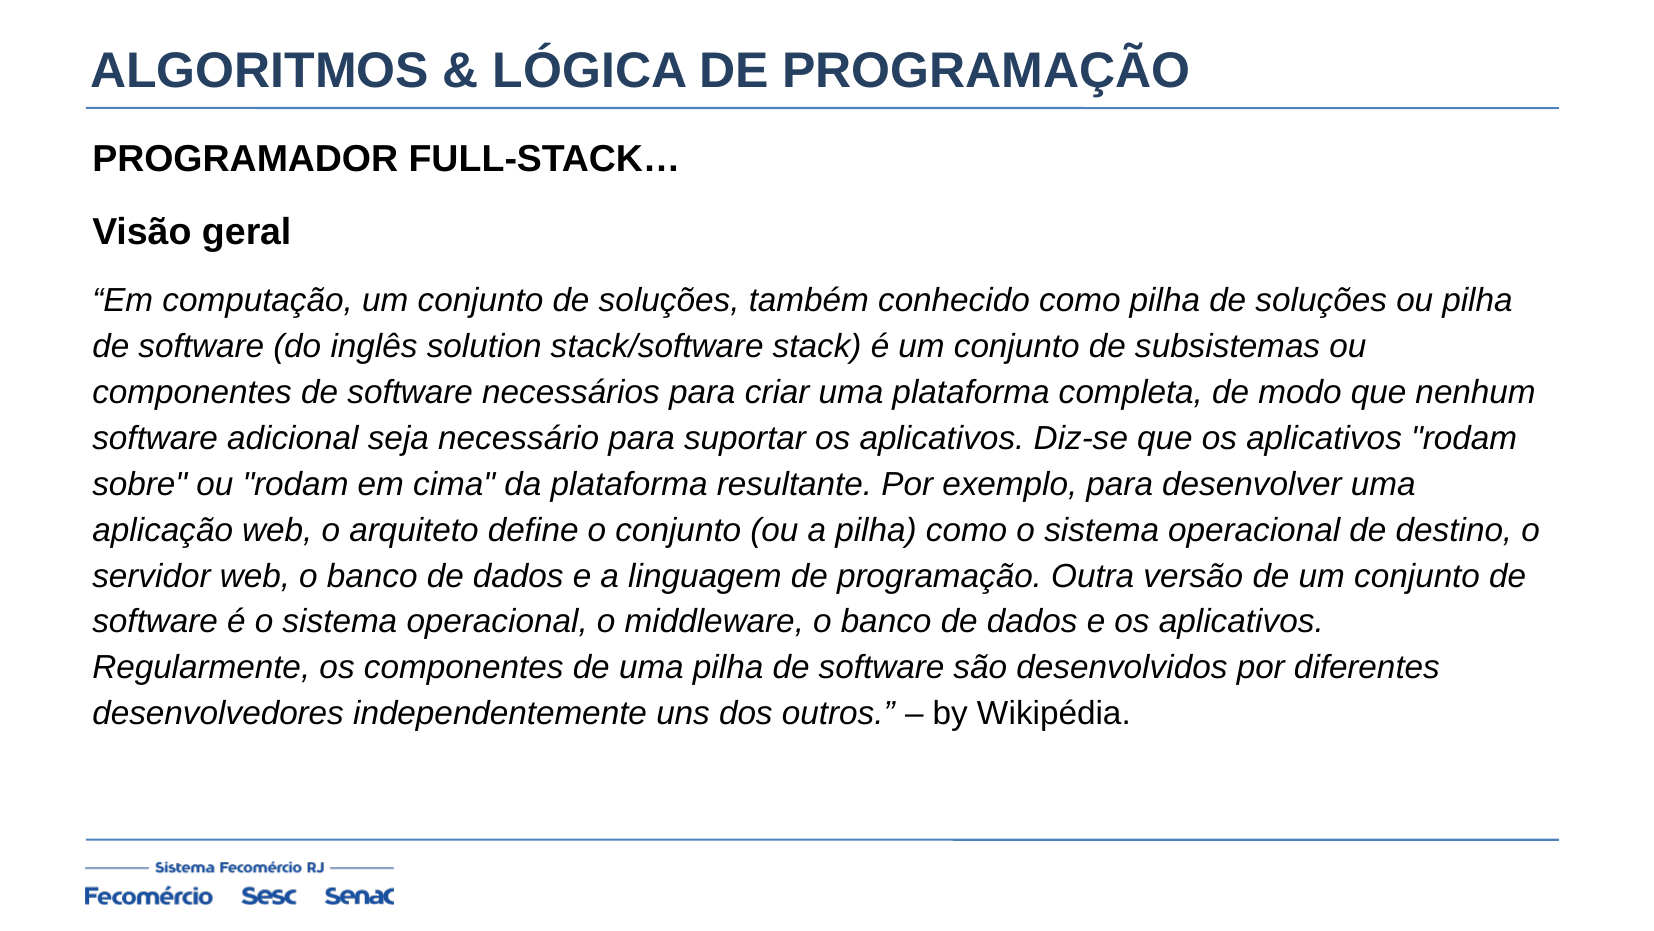

ALGORITMOS & LÓGICA DE PROGRAMAÇÃO
PROGRAMADOR FULL-STACK…
Visão geral
“Em computação, um conjunto de soluções, também conhecido como pilha de soluções ou pilha de software (do inglês solution stack/software stack) é um conjunto de subsistemas ou componentes de software necessários para criar uma plataforma completa, de modo que nenhum software adicional seja necessário para suportar os aplicativos. Diz-se que os aplicativos "rodam sobre" ou "rodam em cima" da plataforma resultante. Por exemplo, para desenvolver uma aplicação web, o arquiteto define o conjunto (ou a pilha) como o sistema operacional de destino, o servidor web, o banco de dados e a linguagem de programação. Outra versão de um conjunto de software é o sistema operacional, o middleware, o banco de dados e os aplicativos. Regularmente, os componentes de uma pilha de software são desenvolvidos por diferentes desenvolvedores independentemente uns dos outros.” – by Wikipédia.